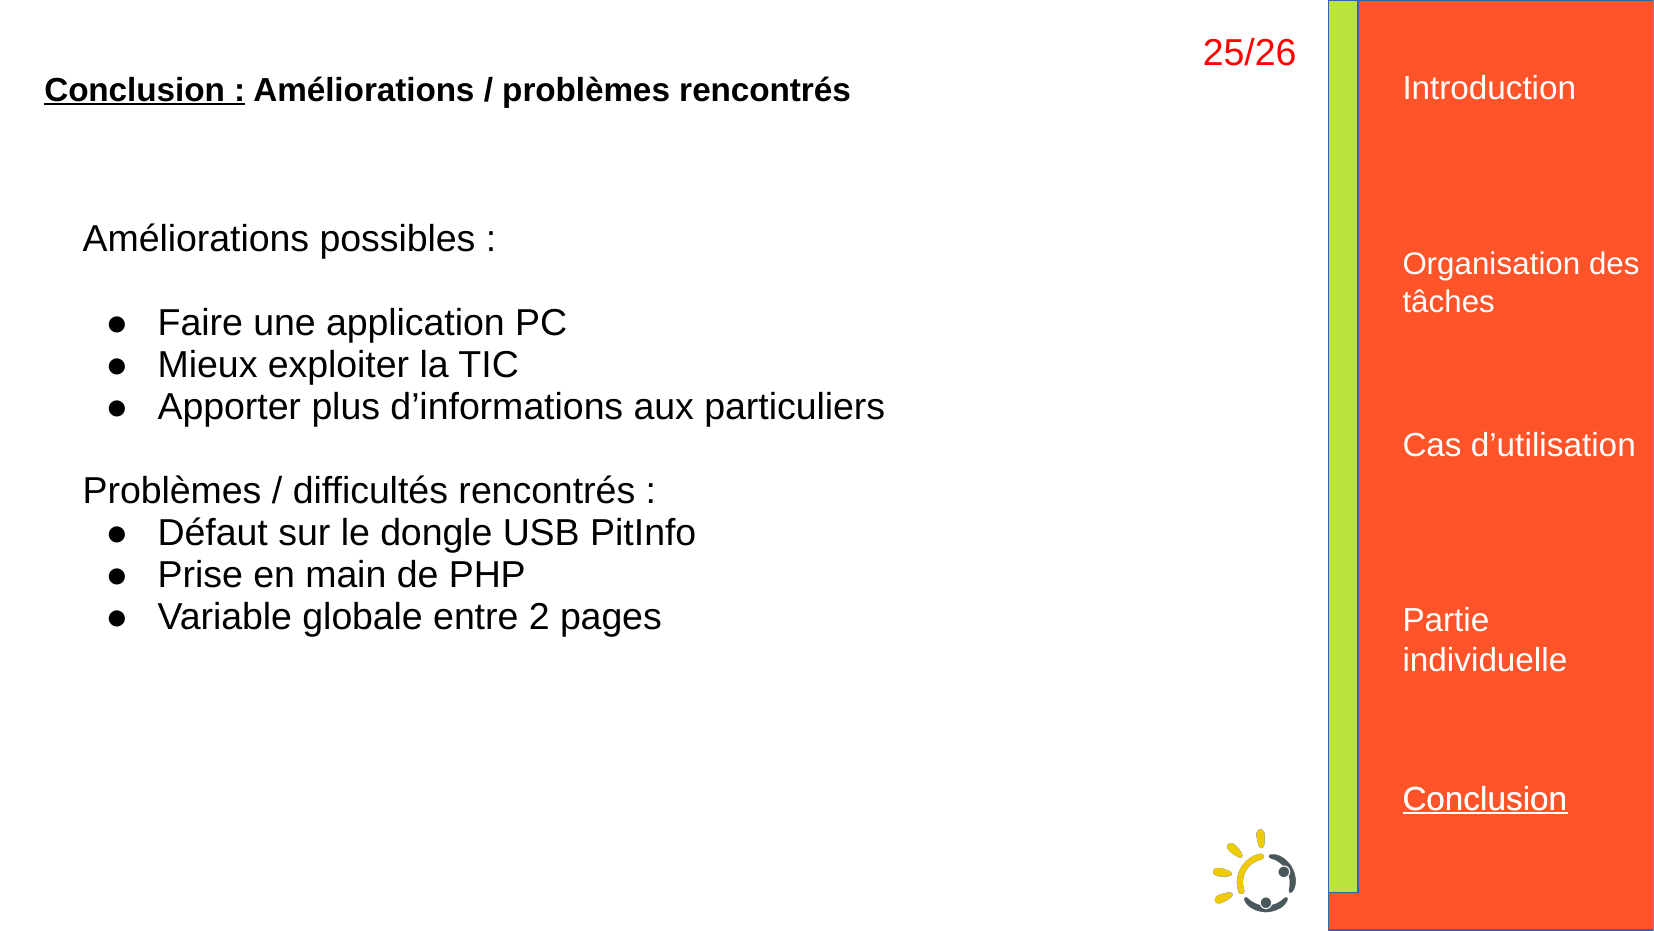

Conclusion : Améliorations / problèmes rencontrés
# Améliorations possibles :
Faire une application PC
Mieux exploiter la TIC
Apporter plus d’informations aux particuliers
Problèmes / difficultés rencontrés :
Défaut sur le dongle USB PitInfo
Prise en main de PHP
Variable globale entre 2 pages
Conclusion